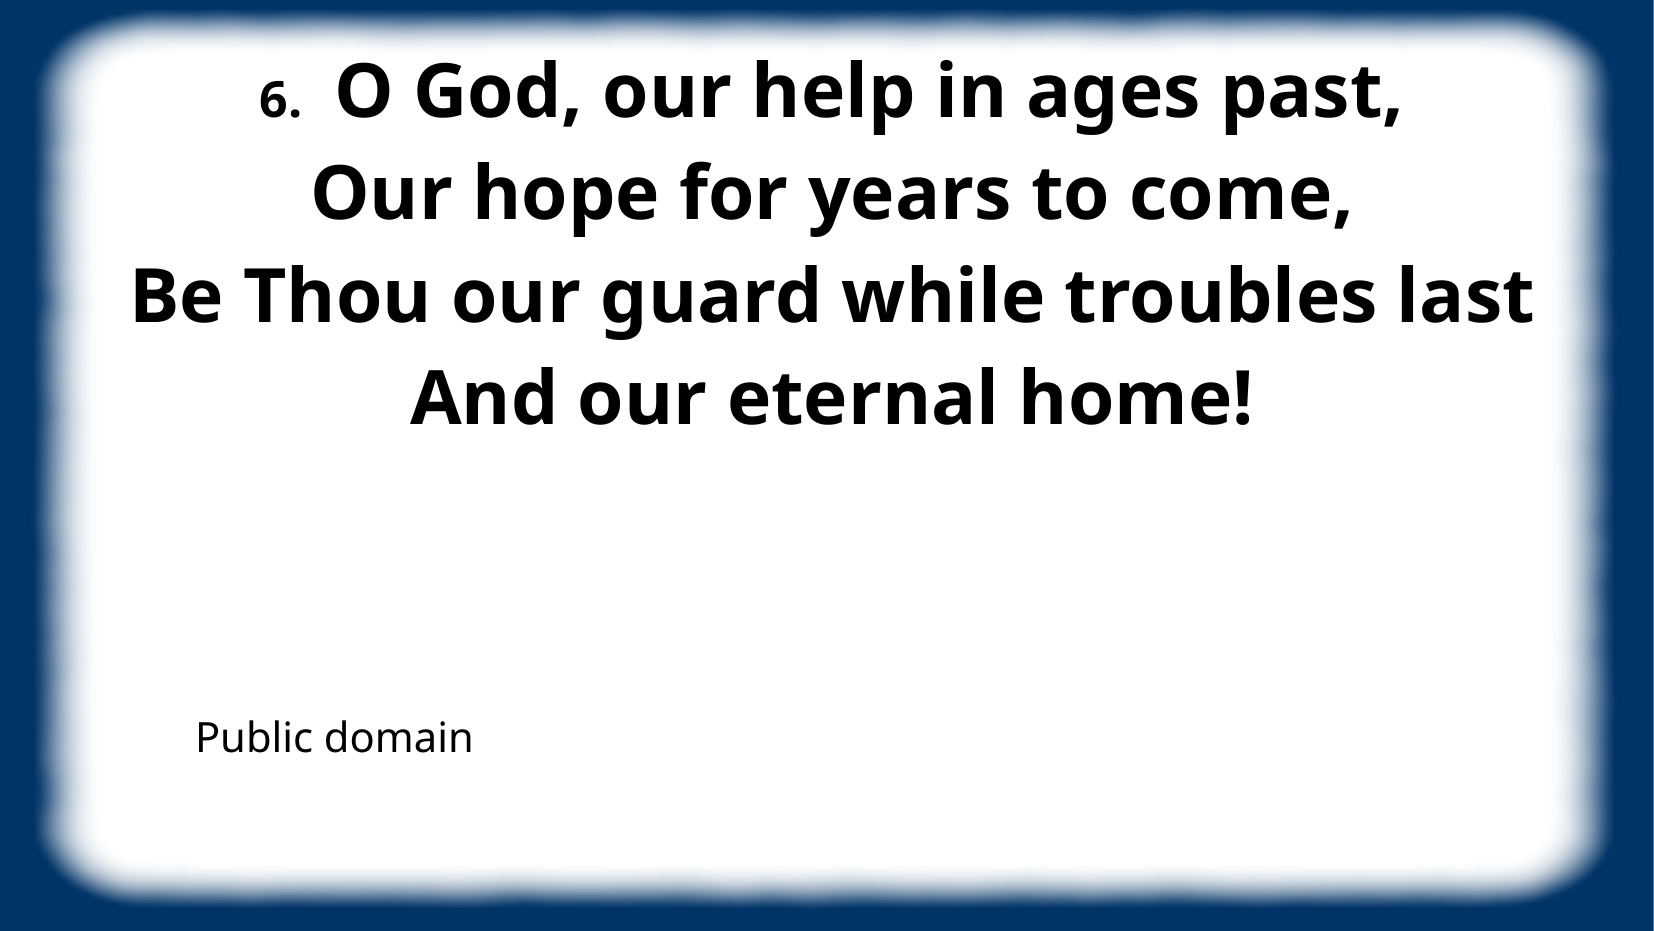

6.	O God, our help in ages past,
Our hope for years to come,
Be Thou our guard while troubles last
And our eternal home!
 Public domain